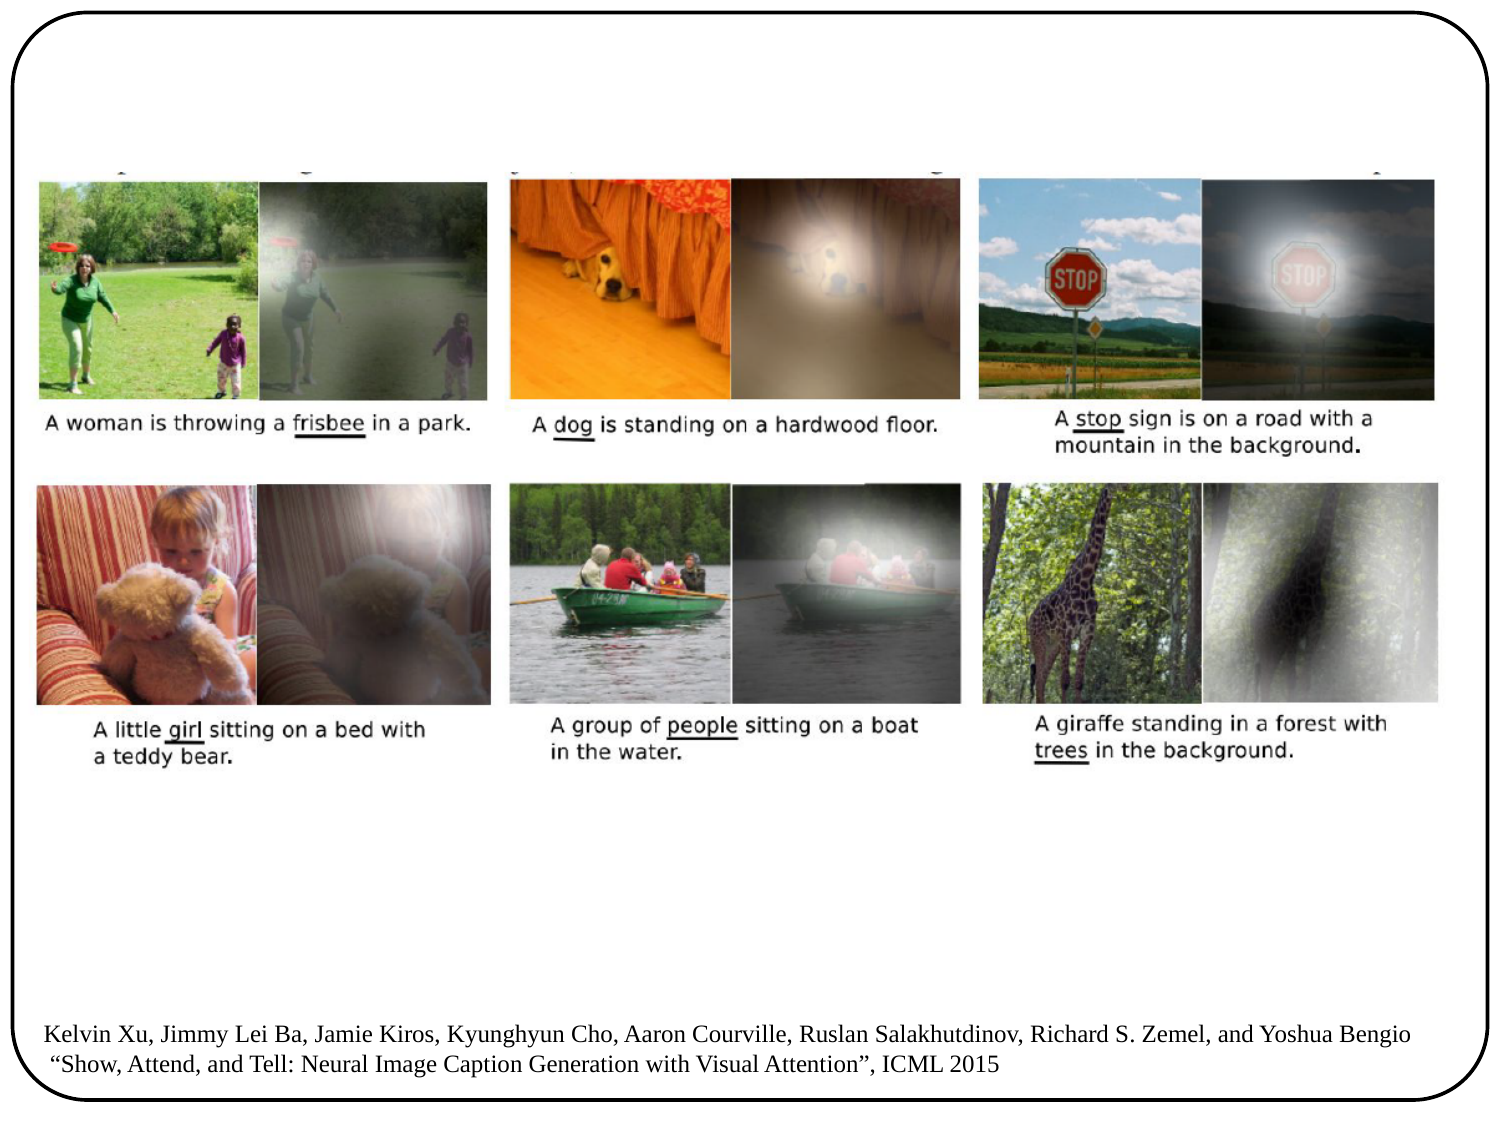

#
Kelvin Xu, Jimmy Lei Ba, Jamie Kiros, Kyunghyun Cho, Aaron Courville, Ruslan Salakhutdinov, Richard S. Zemel, and Yoshua Bengio
 “Show, Attend, and Tell: Neural Image Caption Generation with Visual Attention”, ICML 2015